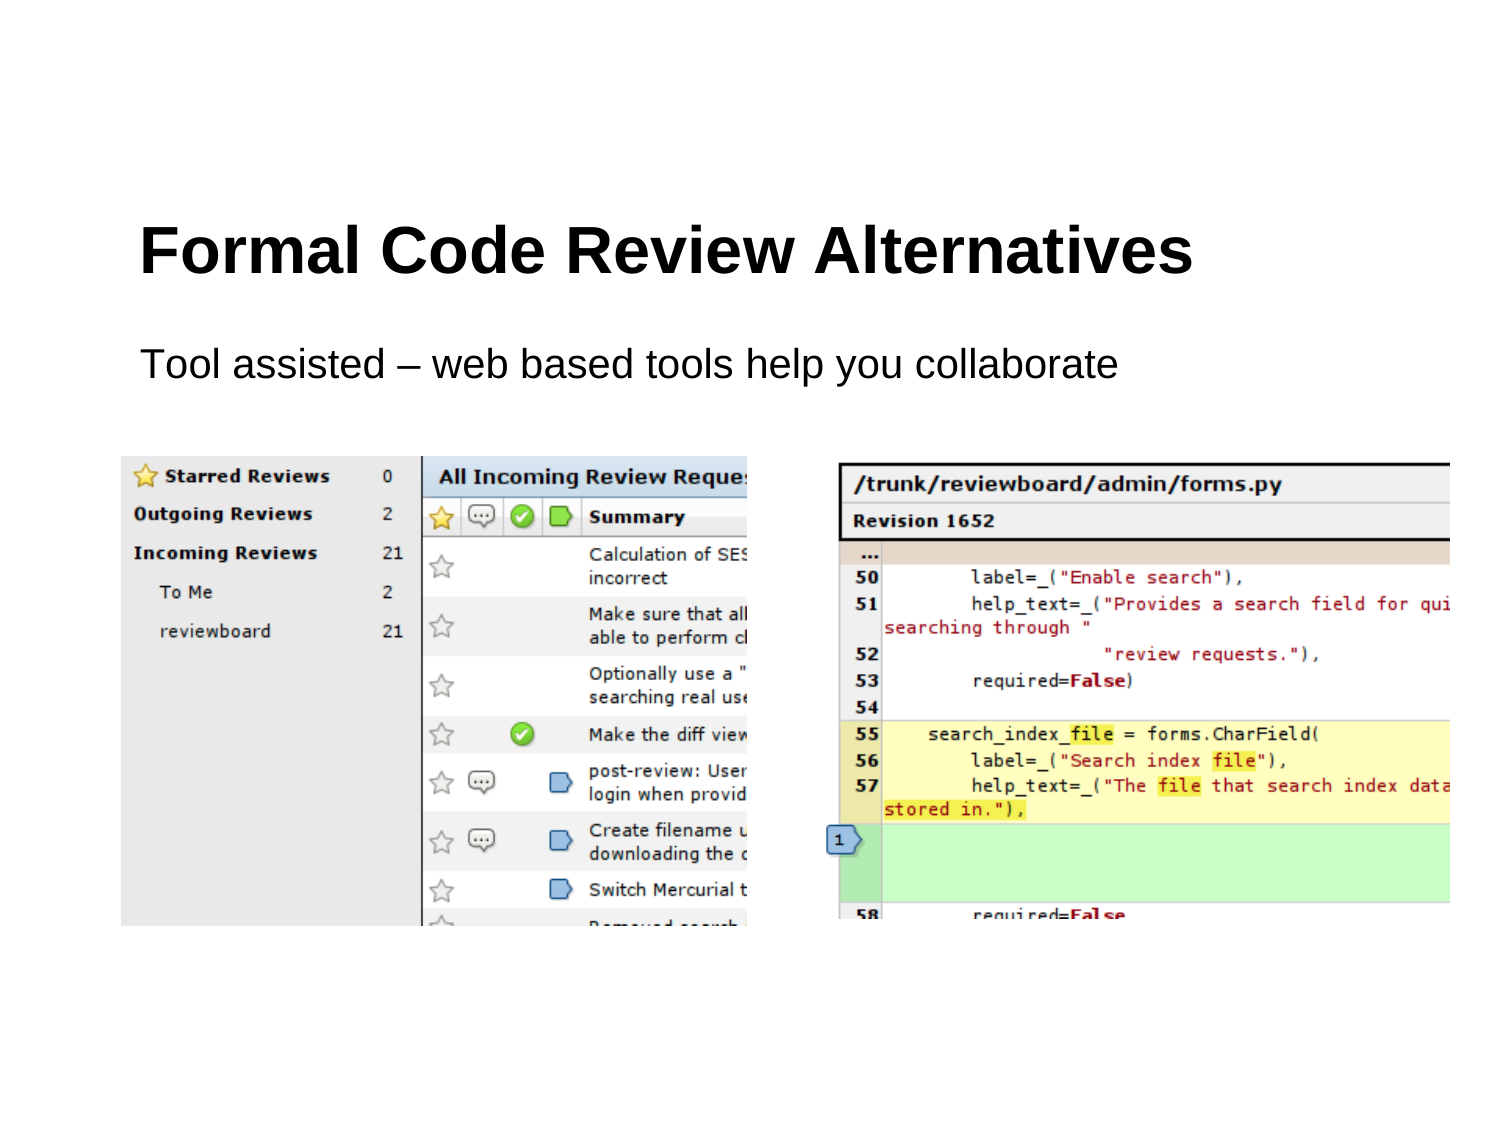

# Formal Code Review Alternatives Tool assisted – web based tools help you collaborate